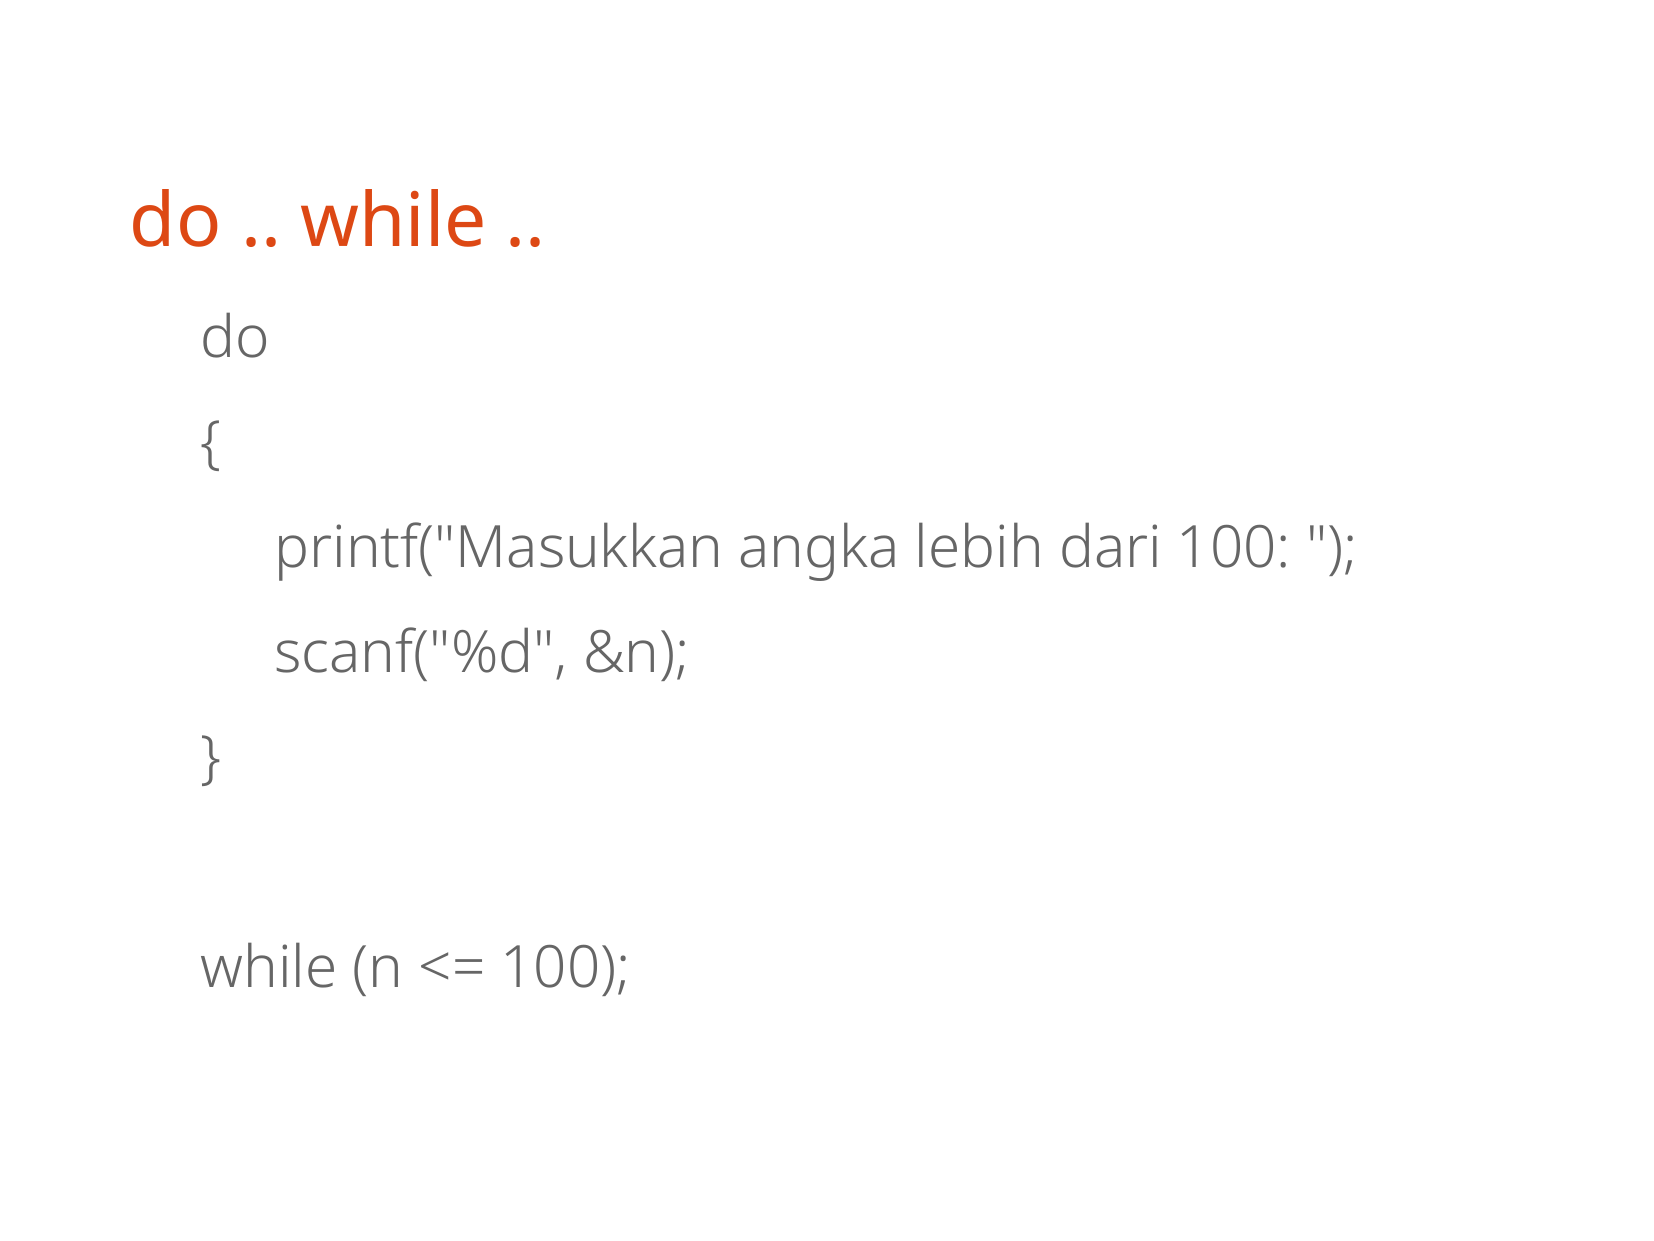

# do .. while ..
do
{
 	printf("Masukkan angka lebih dari 100: ");
 	scanf("%d", &n);
}
while (n <= 100);